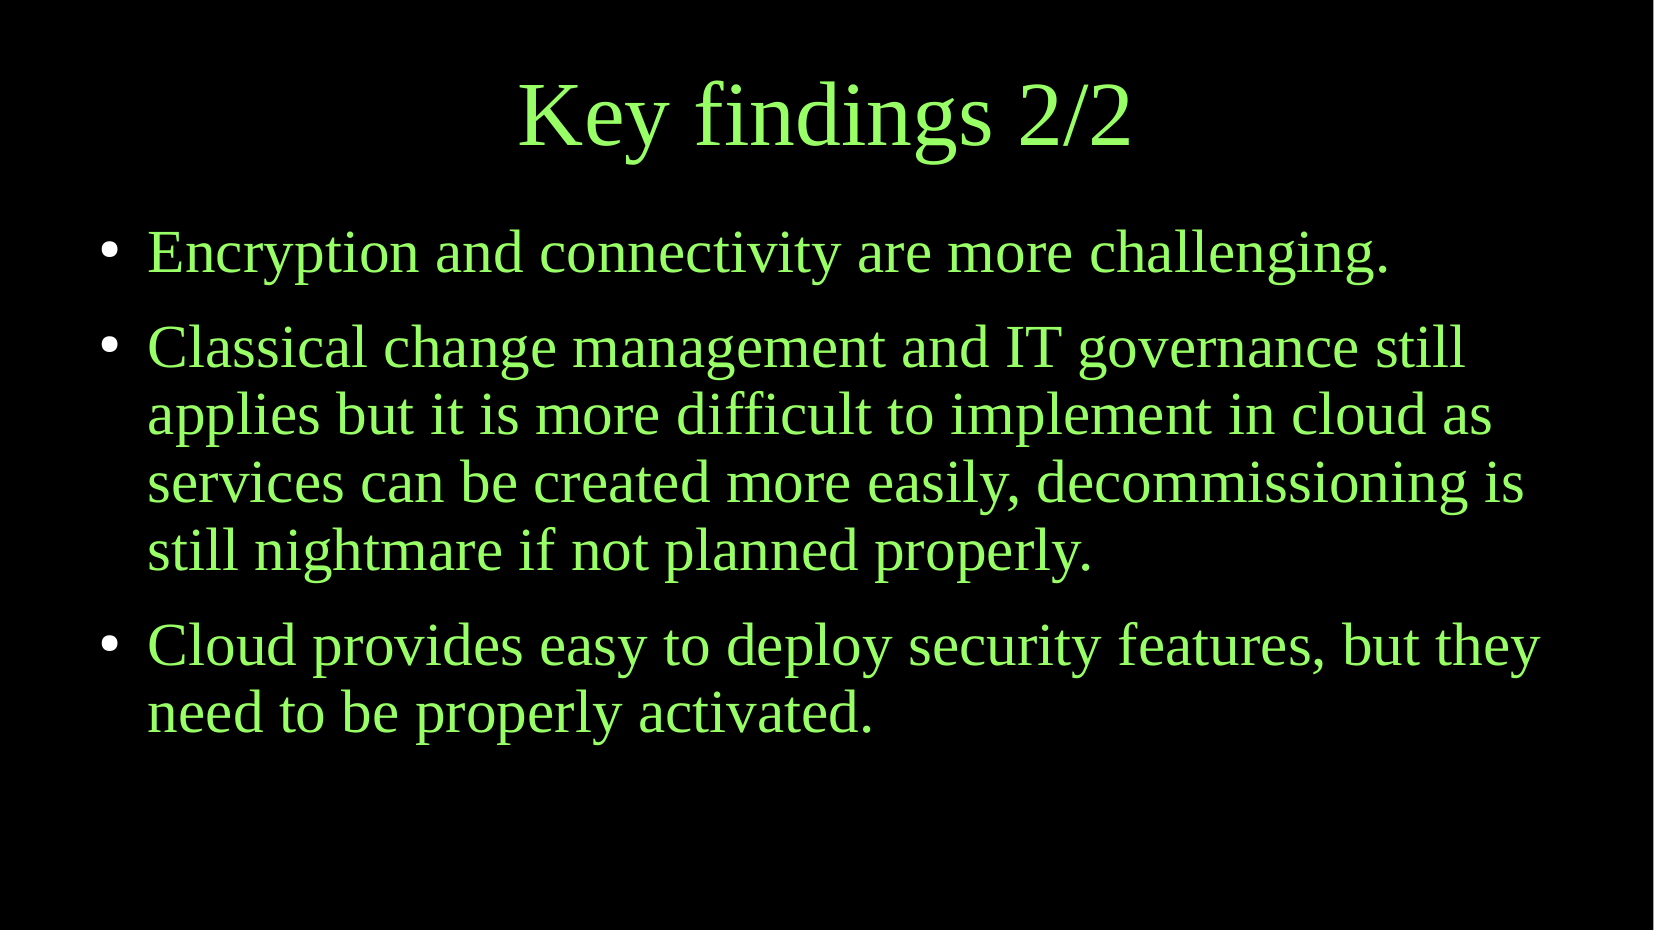

# Key findings 2/2
Encryption and connectivity are more challenging.
Classical change management and IT governance still applies but it is more difficult to implement in cloud as services can be created more easily, decommissioning is still nightmare if not planned properly.
Cloud provides easy to deploy security features, but they need to be properly activated.